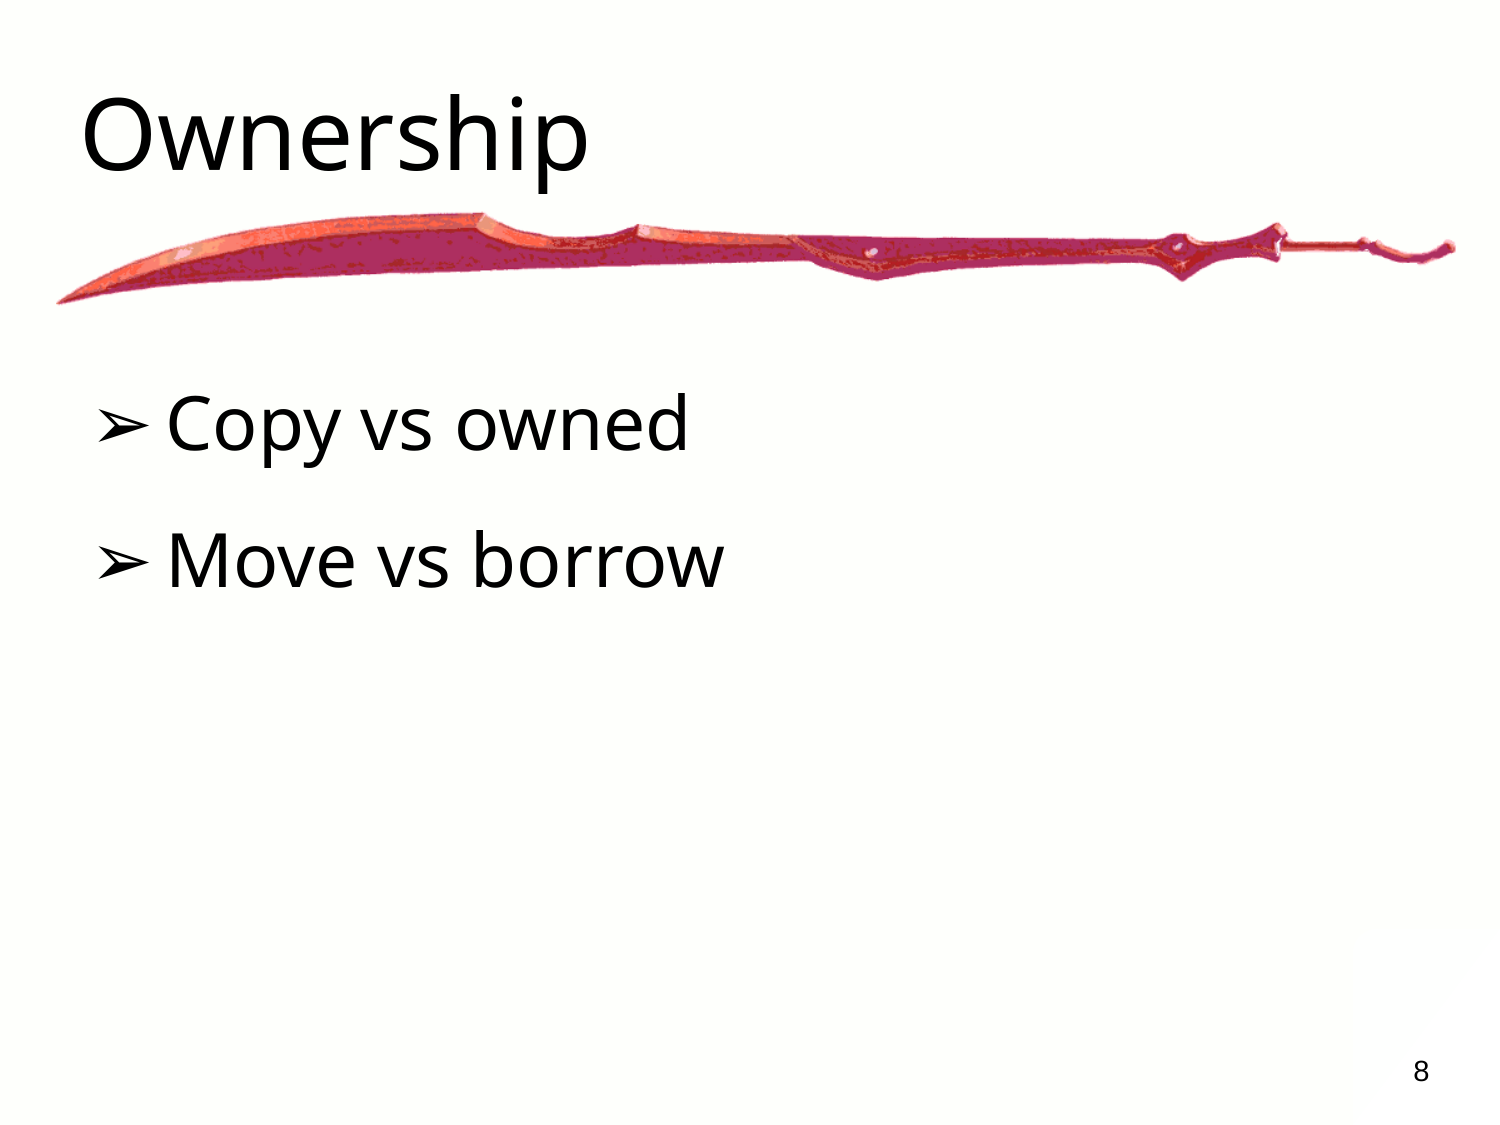

# Ownership
Copy vs owned
Move vs borrow